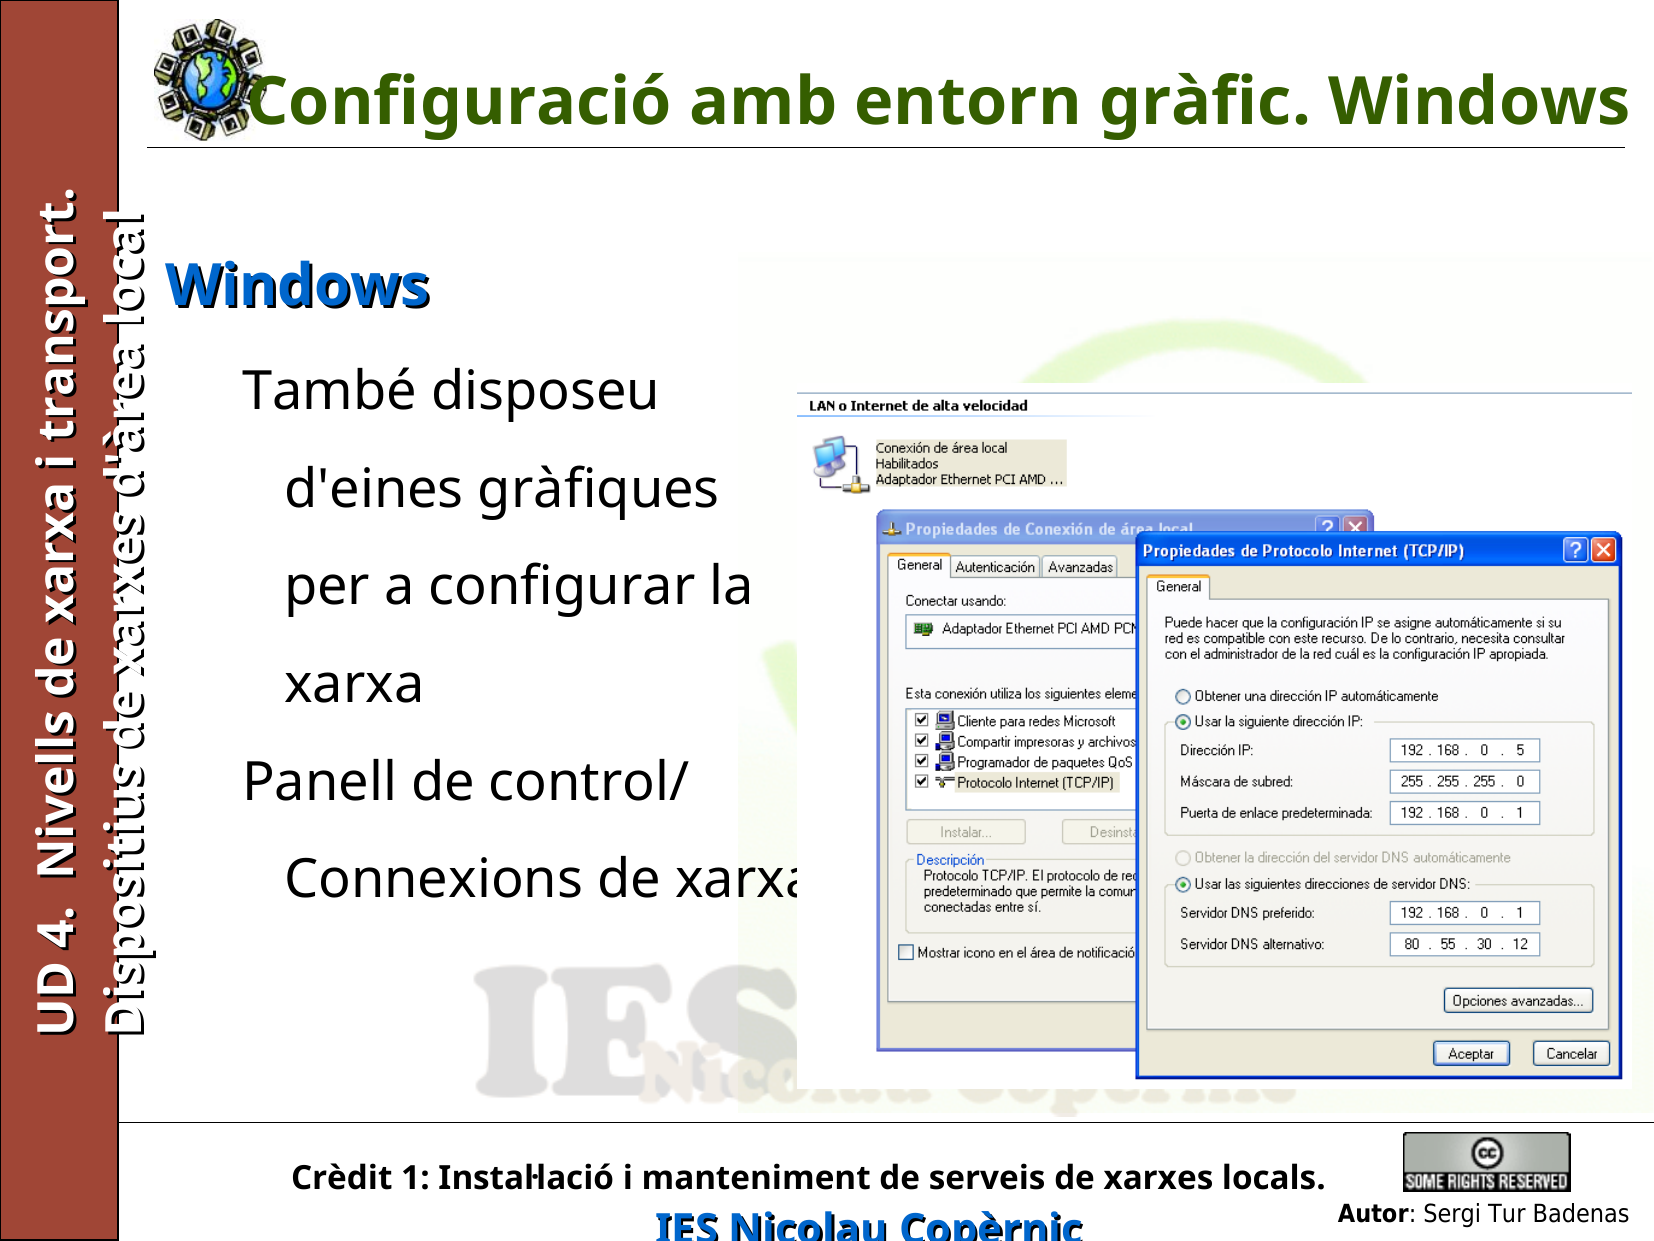

# Configuració amb entorn gràfic. Windows
Windows
També disposeu
 d'eines gràfiques
 per a configurar la
 xarxa
Panell de control/
 Connexions de xarxa